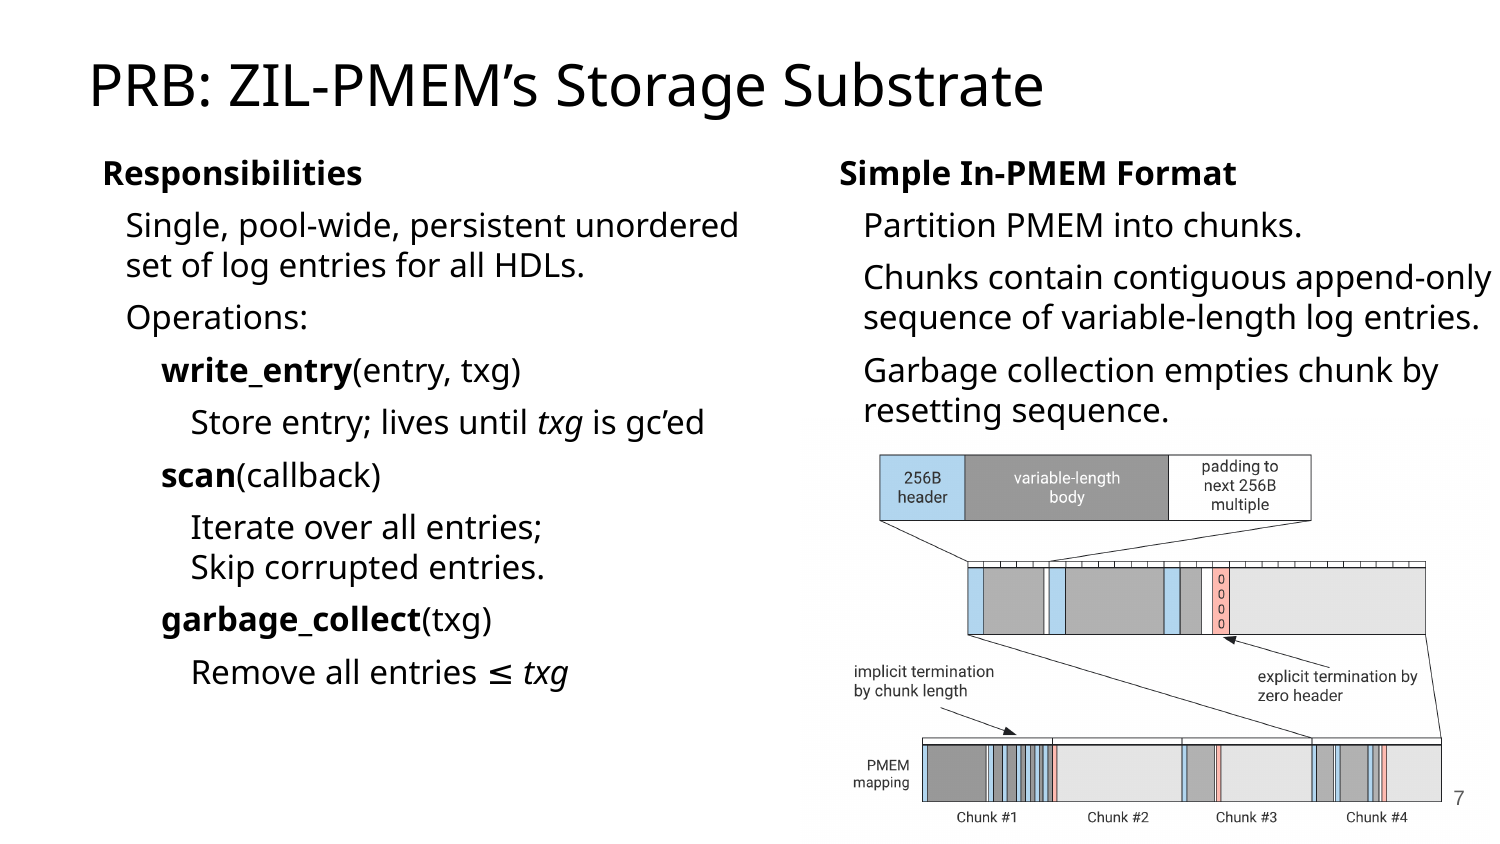

# PRB: ZIL-PMEM’s Storage Substrate
Responsibilities
Single, pool-wide, persistent unordered set of log entries for all HDLs.
Operations:
write_entry(entry, txg)
Store entry; lives until txg is gc’ed
scan(callback)
Iterate over all entries;
Skip corrupted entries.
garbage_collect(txg)
Remove all entries ≤ txg
Simple In-PMEM Format
Partition PMEM into chunks.
Chunks contain contiguous append-only sequence of variable-length log entries.
Garbage collection empties chunk by resetting sequence.